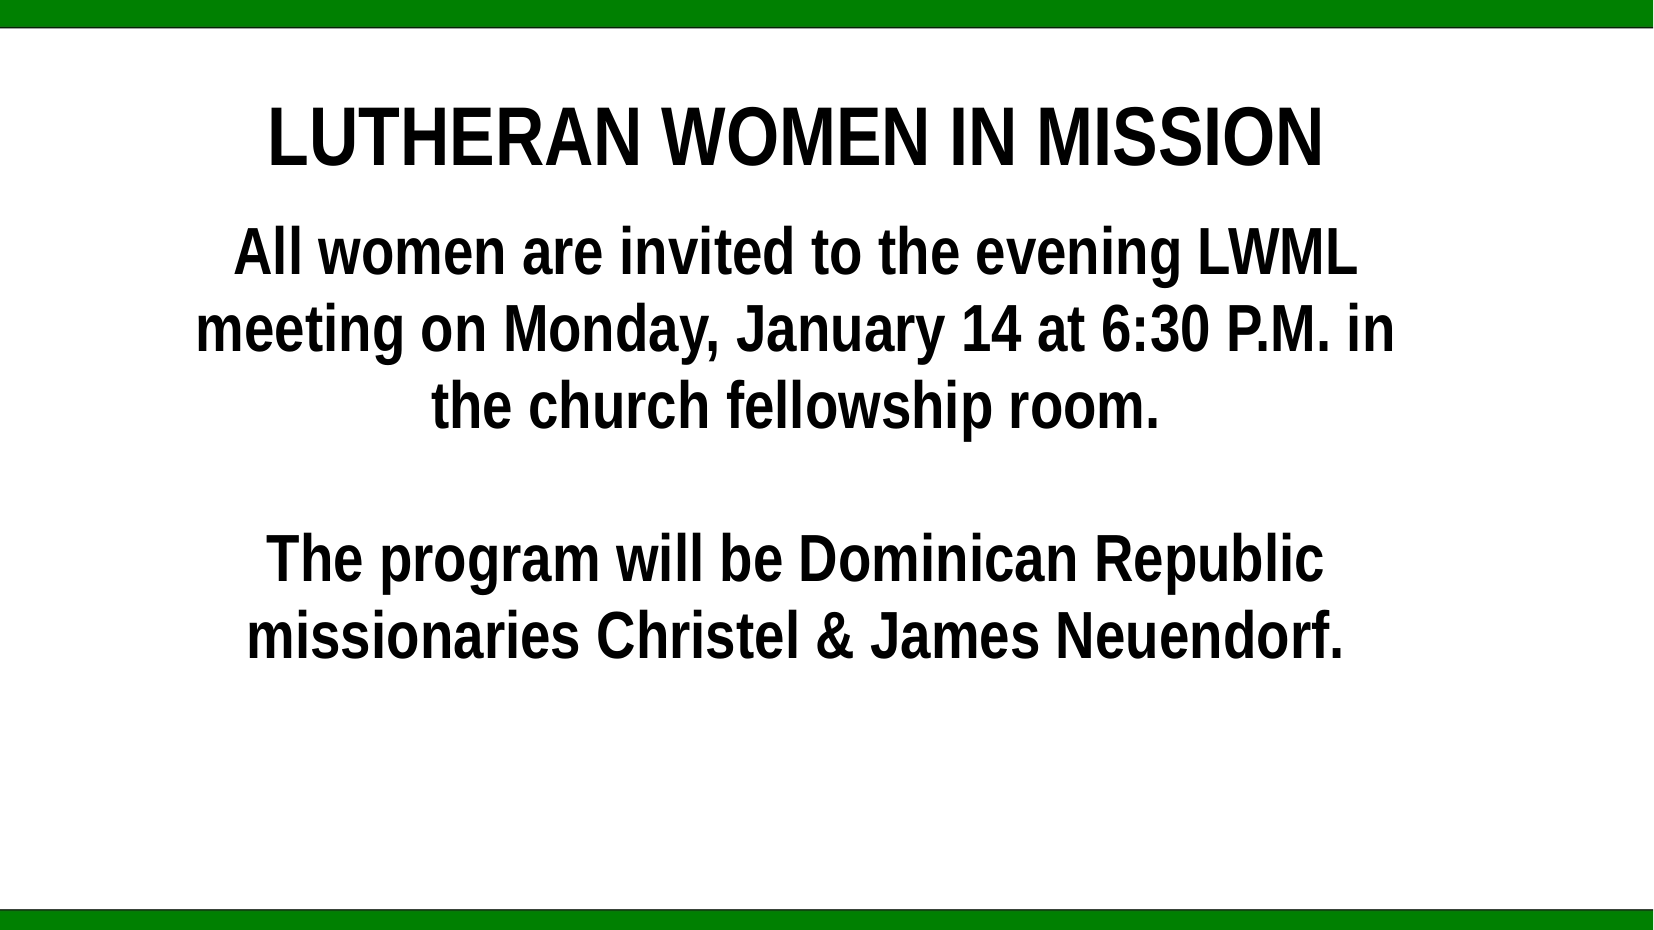

LUTHERAN WOMEN IN MISSION
All women are invited to the evening LWML meeting on Monday, January 14 at 6:30 P.M. in the church fellowship room.
The program will be Dominican Republic missionaries Christel & James Neuendorf.